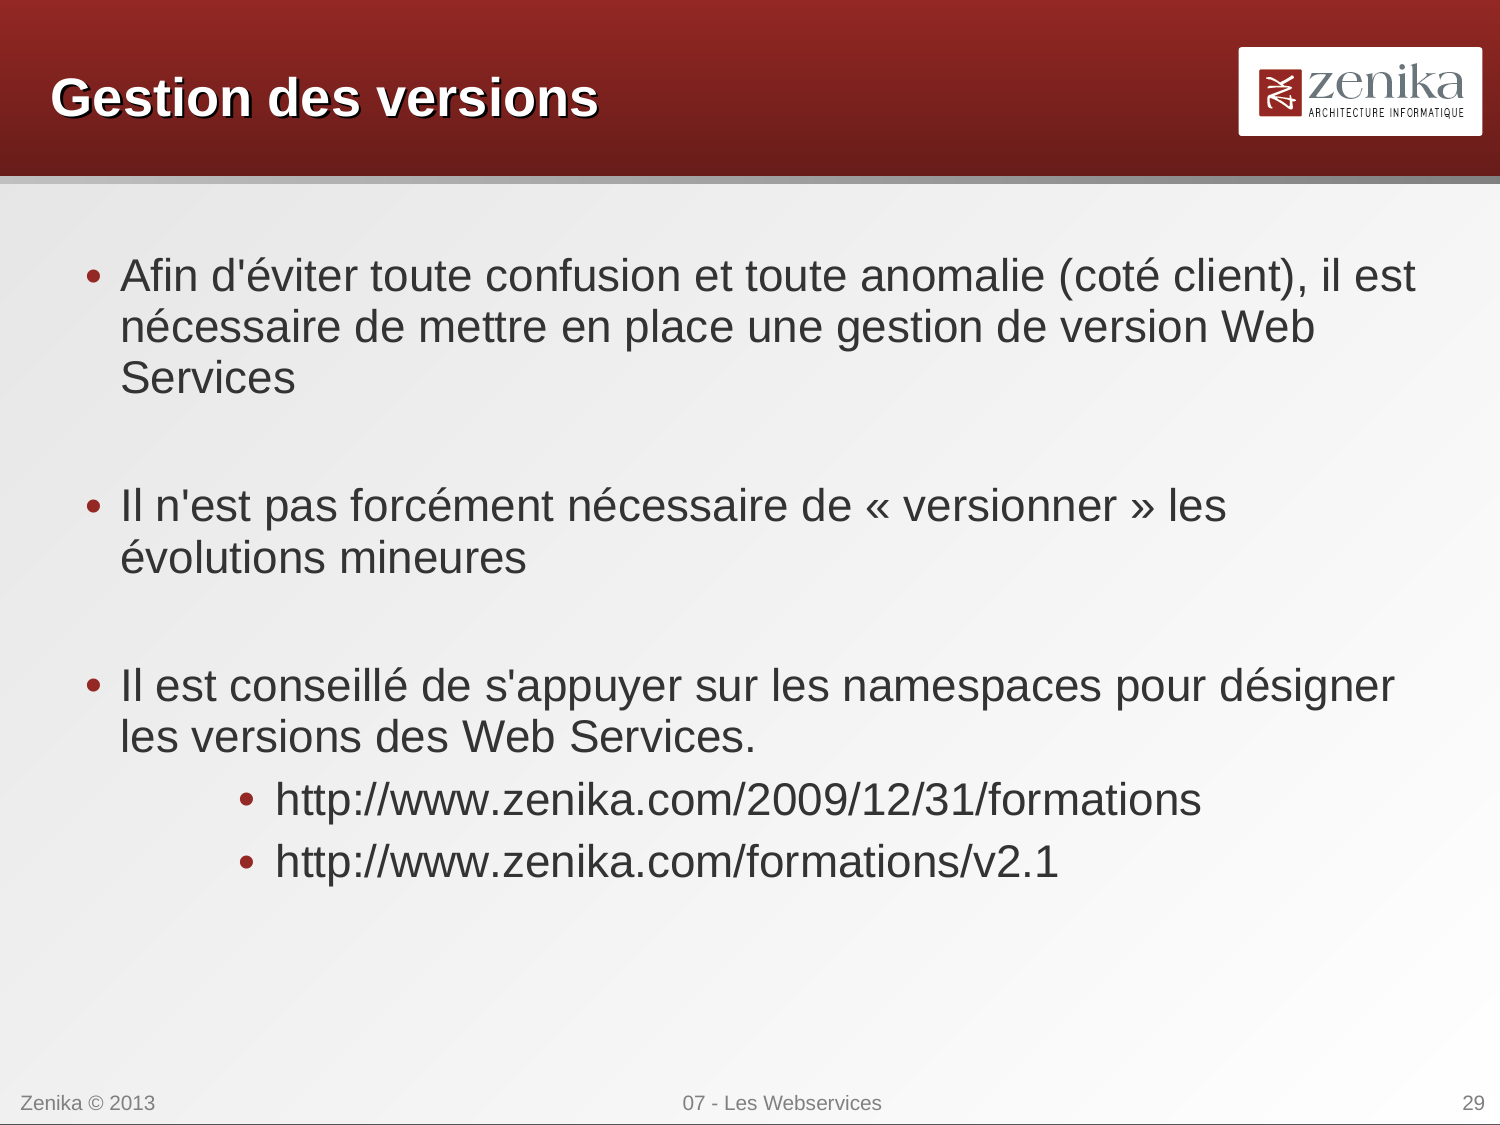

# Gestion des versions
Afin d'éviter toute confusion et toute anomalie (coté client), il est nécessaire de mettre en place une gestion de version Web Services
Il n'est pas forcément nécessaire de « versionner » les évolutions mineures
Il est conseillé de s'appuyer sur les namespaces pour désigner les versions des Web Services.
http://www.zenika.com/2009/12/31/formations
http://www.zenika.com/formations/v2.1